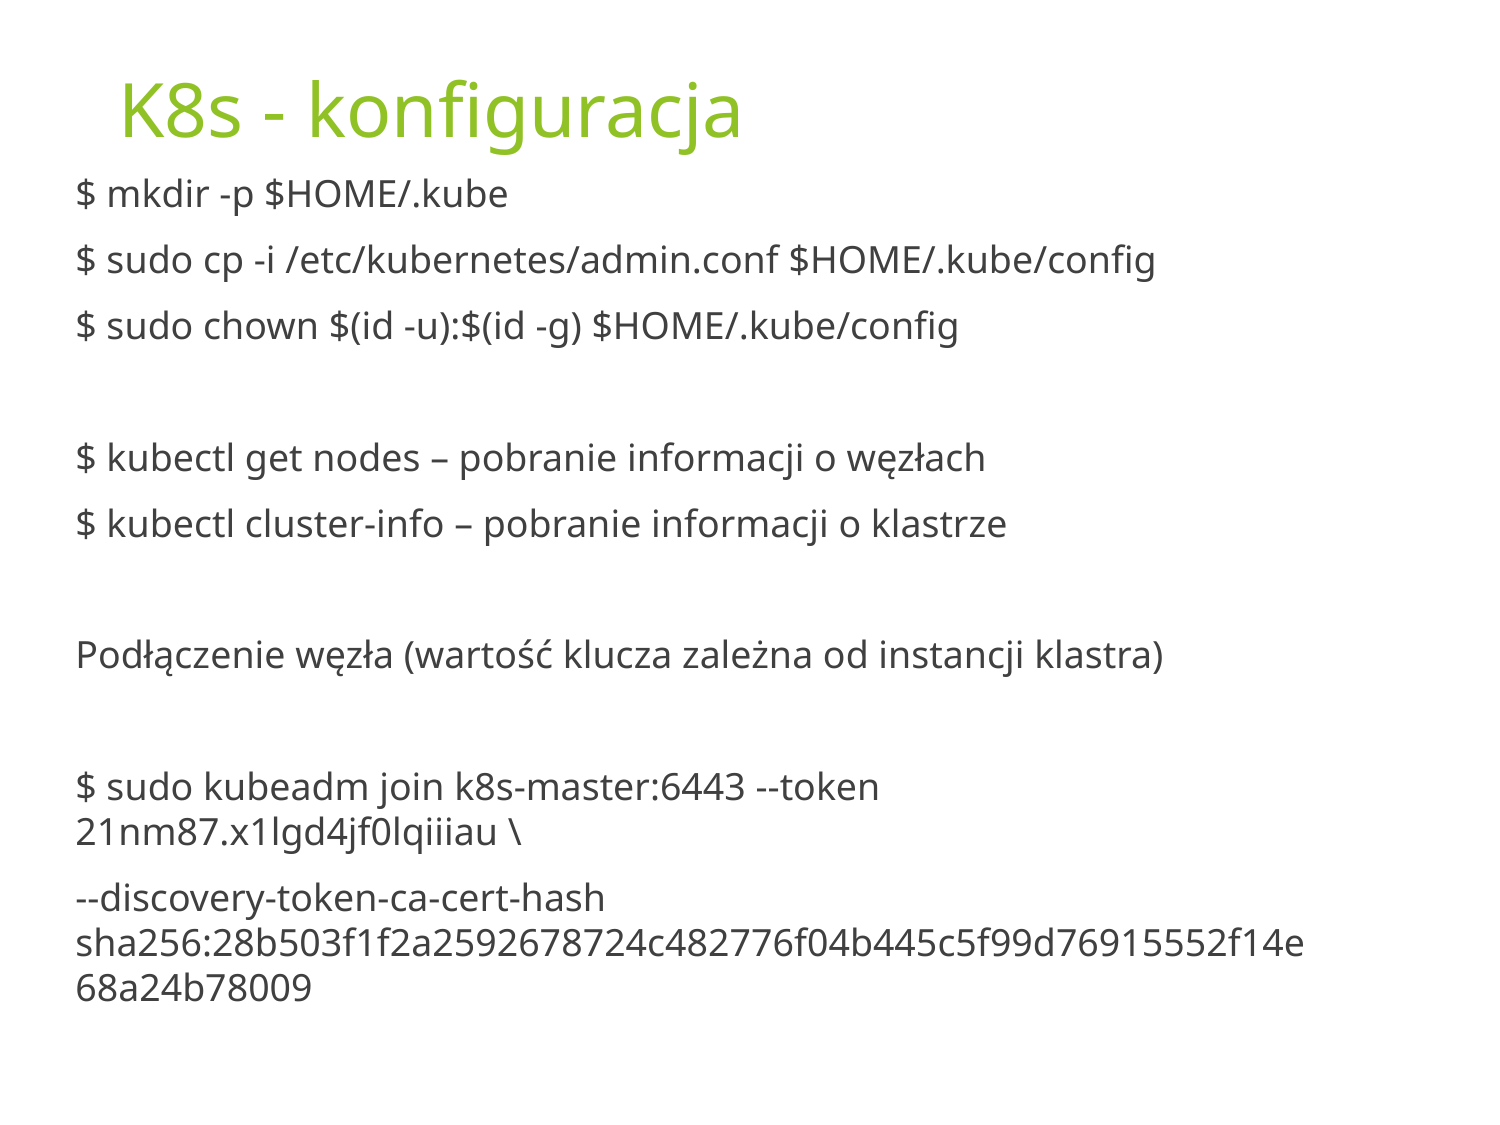

# K8s - konfiguracja
$ mkdir -p $HOME/.kube
$ sudo cp -i /etc/kubernetes/admin.conf $HOME/.kube/config
$ sudo chown $(id -u):$(id -g) $HOME/.kube/config
$ kubectl get nodes – pobranie informacji o węzłach
$ kubectl cluster-info – pobranie informacji o klastrze
Podłączenie węzła (wartość klucza zależna od instancji klastra)
$ sudo kubeadm join k8s-master:6443 --token 21nm87.x1lgd4jf0lqiiiau \
--discovery-token-ca-cert-hash sha256:28b503f1f2a2592678724c482776f04b445c5f99d76915552f14e68a24b78009